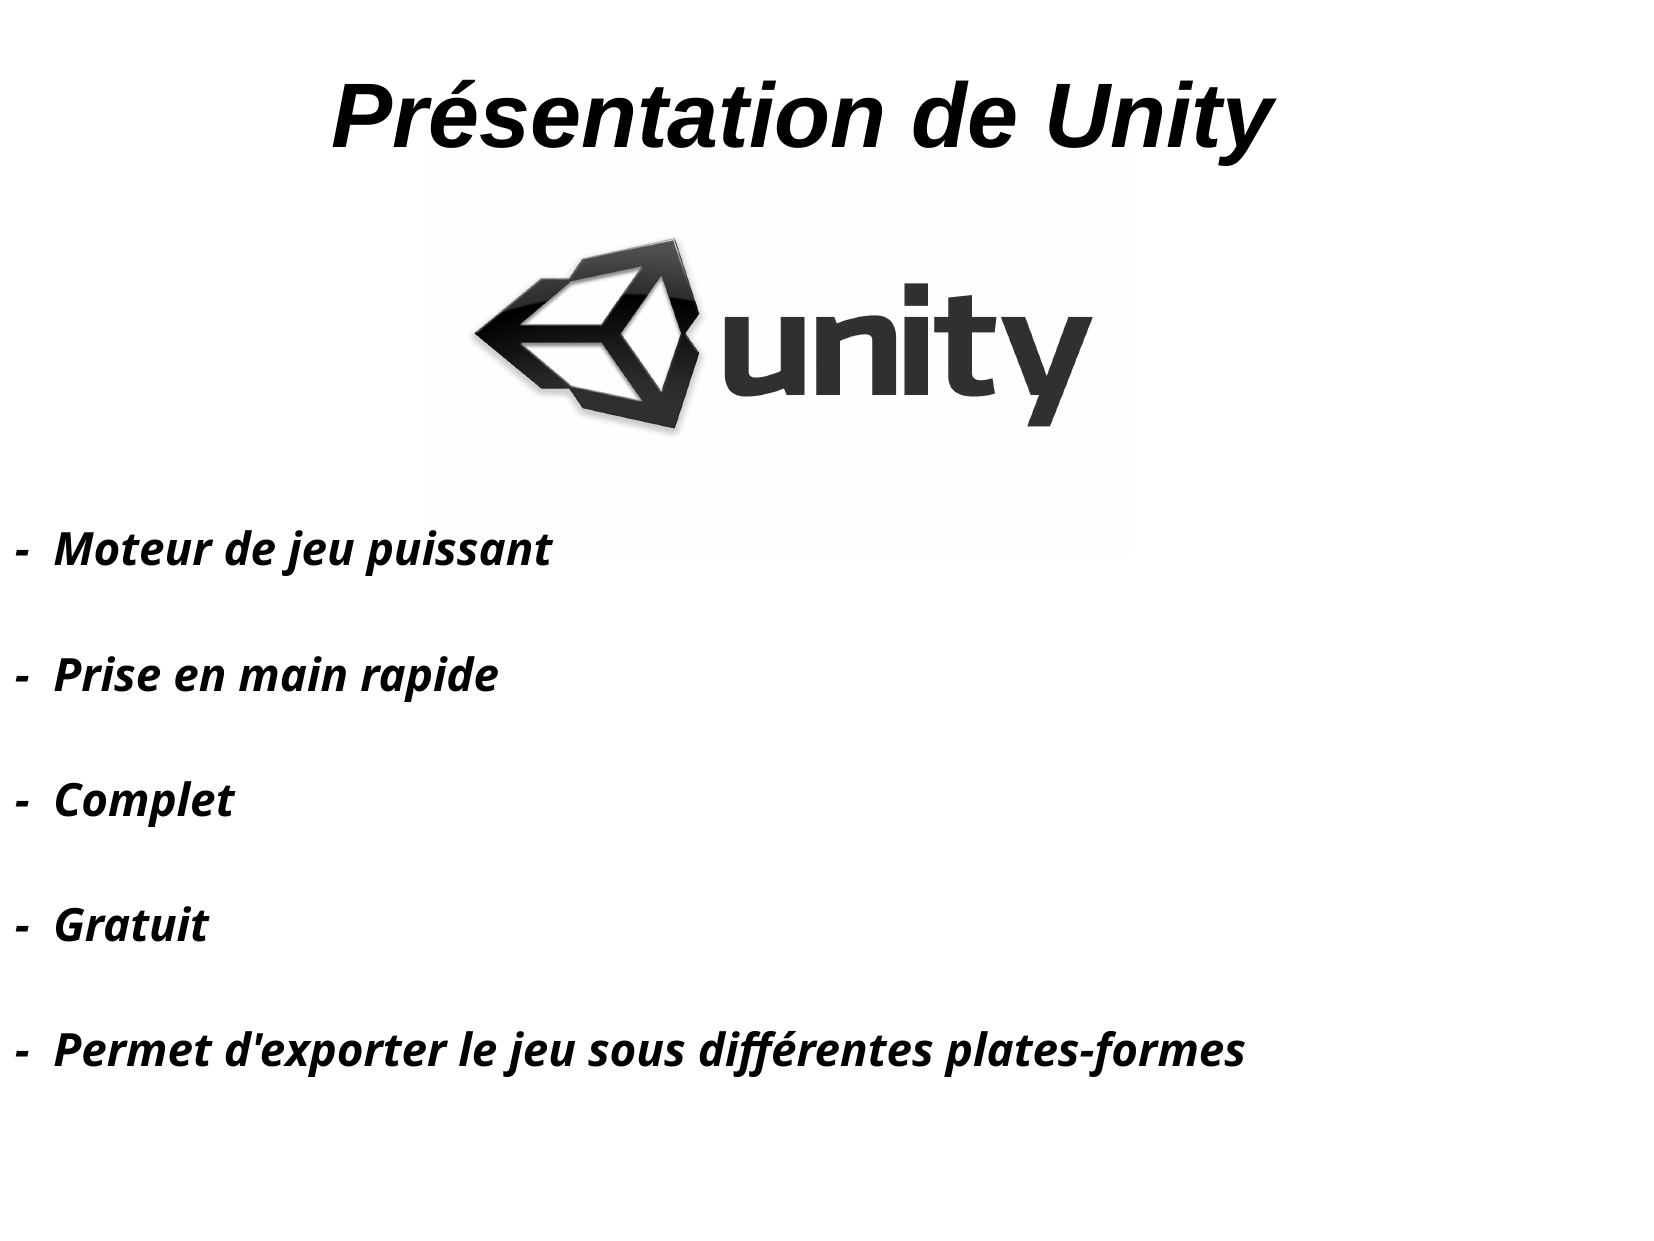

# Présentation de Unity
- Moteur de jeu puissant
- Prise en main rapide
- Complet
- Gratuit
- Permet d'exporter le jeu sous différentes plates-formes